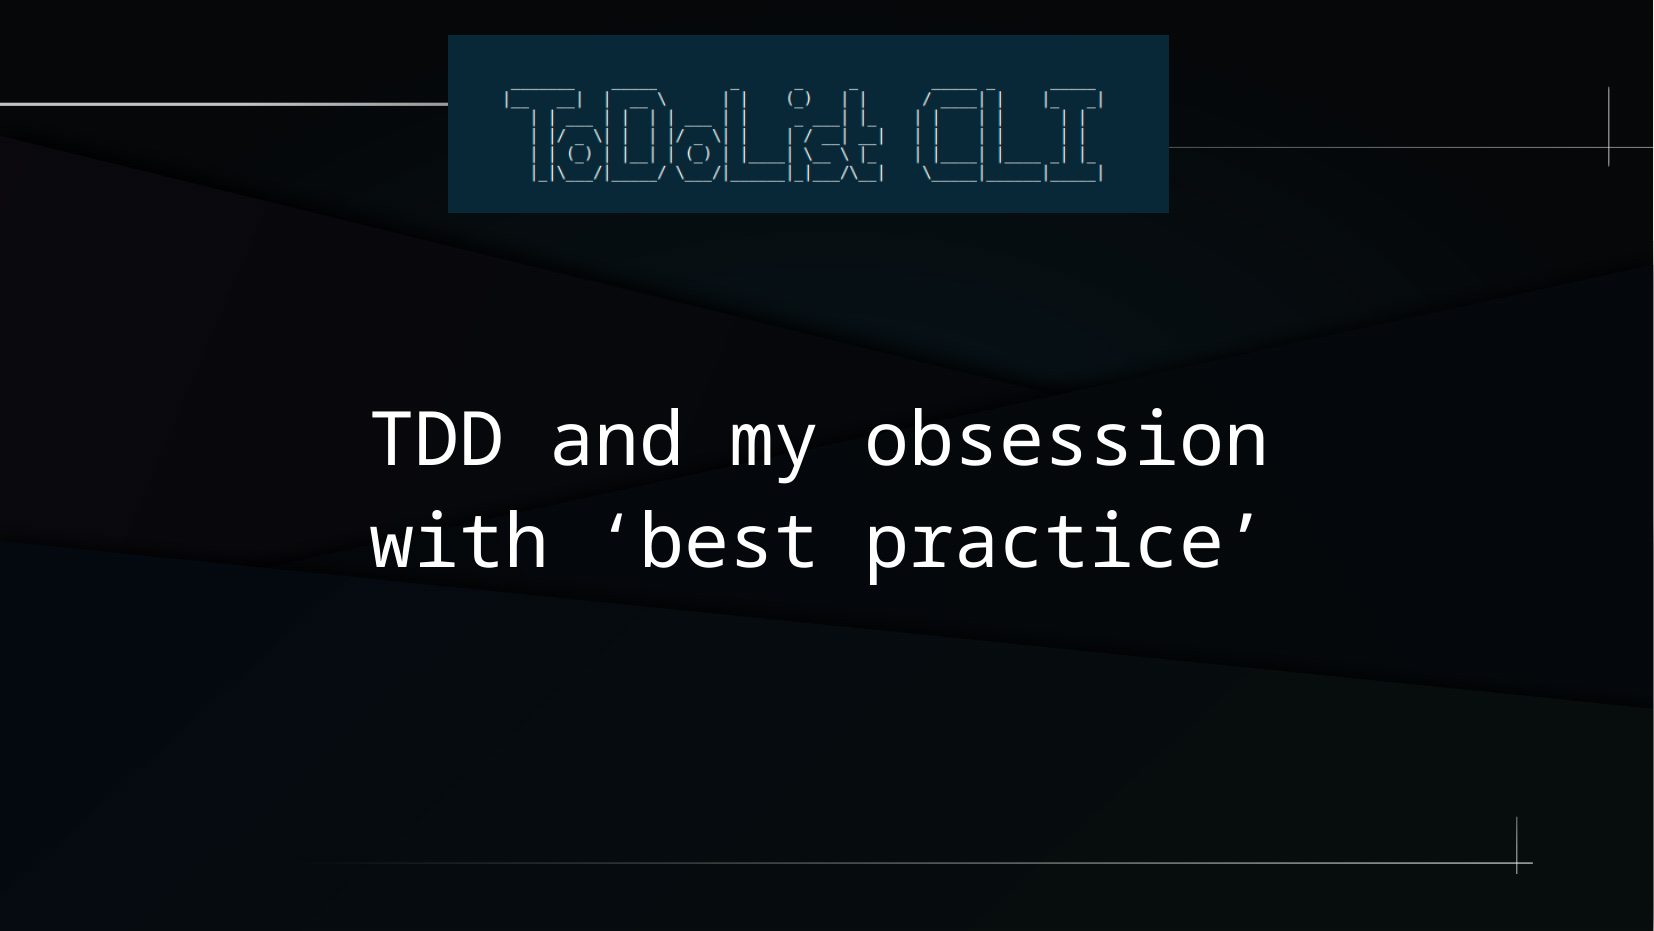

TDD and my obsession with ‘best practice’